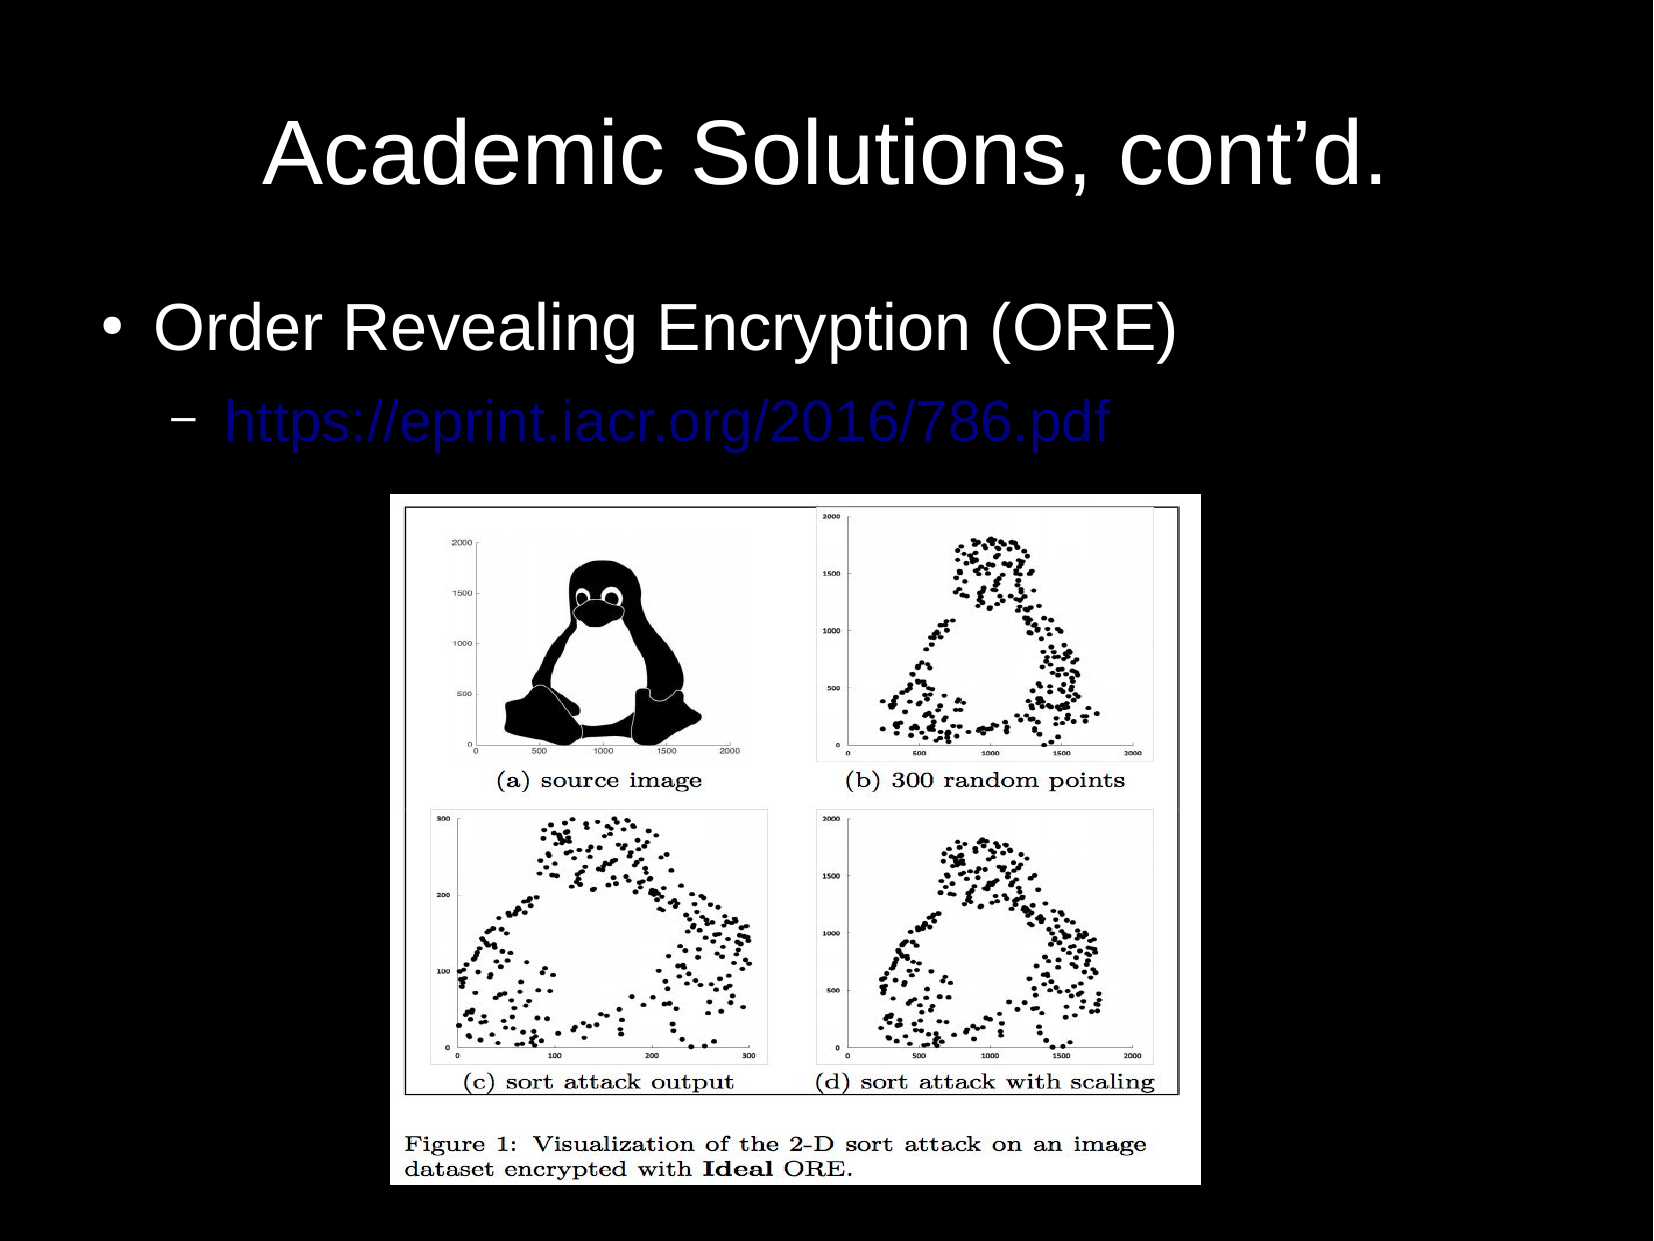

# Academic Solutions, cont’d.
Order Revealing Encryption (ORE)
https://eprint.iacr.org/2016/786.pdf